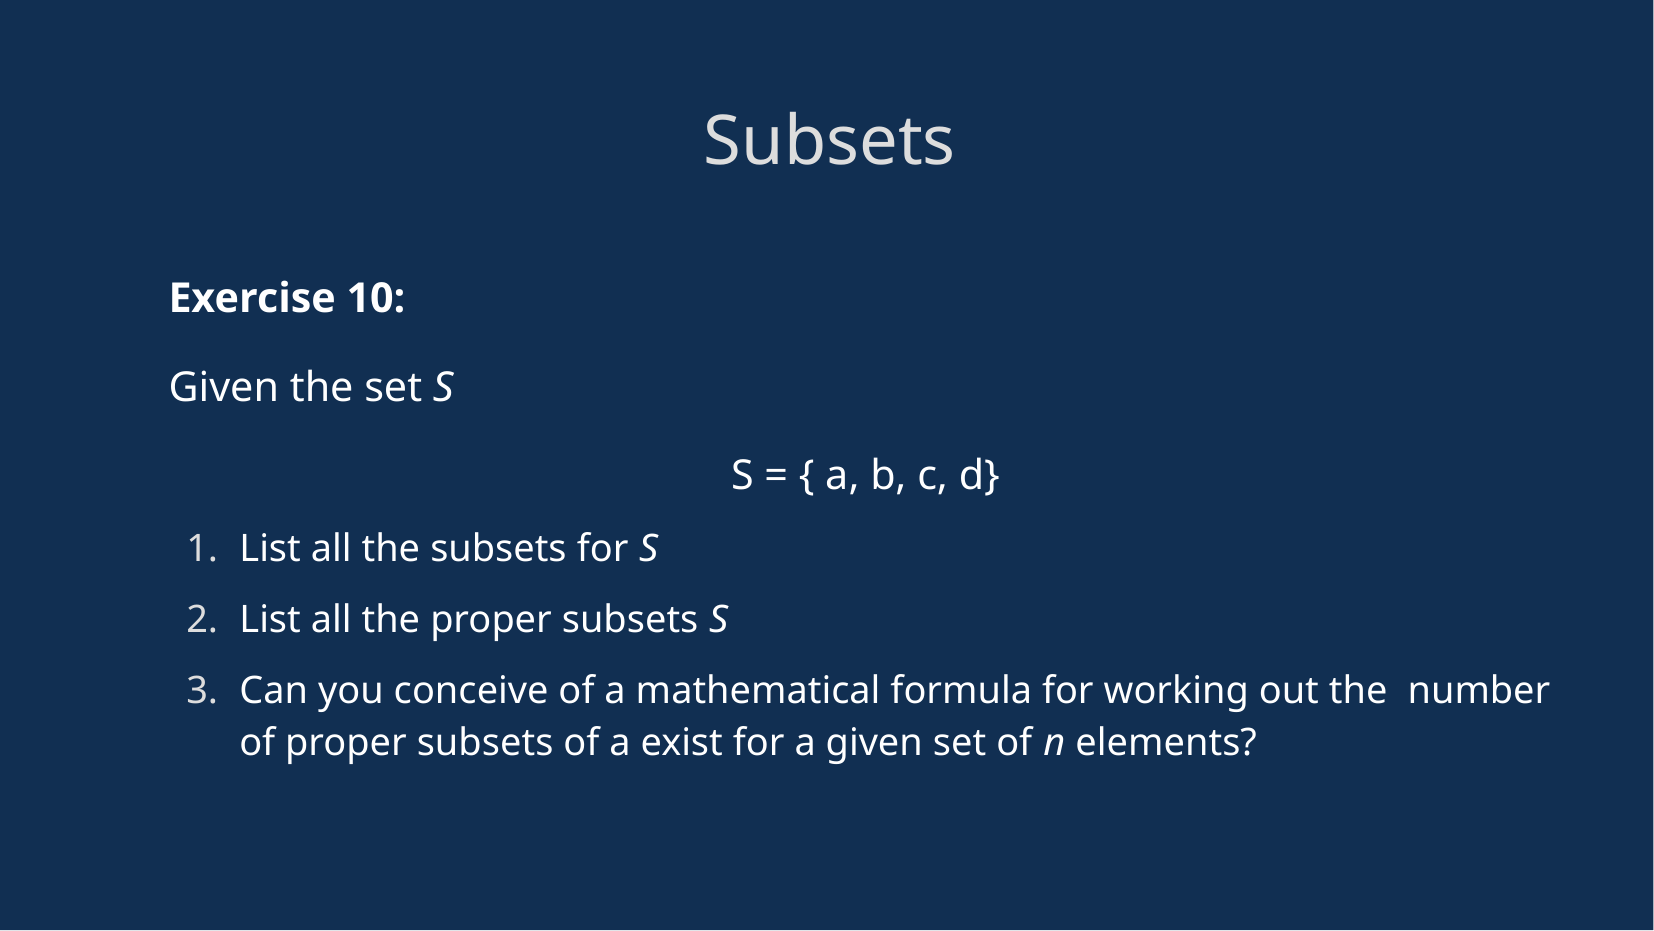

# Subsets
Exercise 10:
Given the set S
S = { a, b, c, d}
List all the subsets for S
List all the proper subsets S
Can you conceive of a mathematical formula for working out the number of proper subsets of a exist for a given set of n elements?